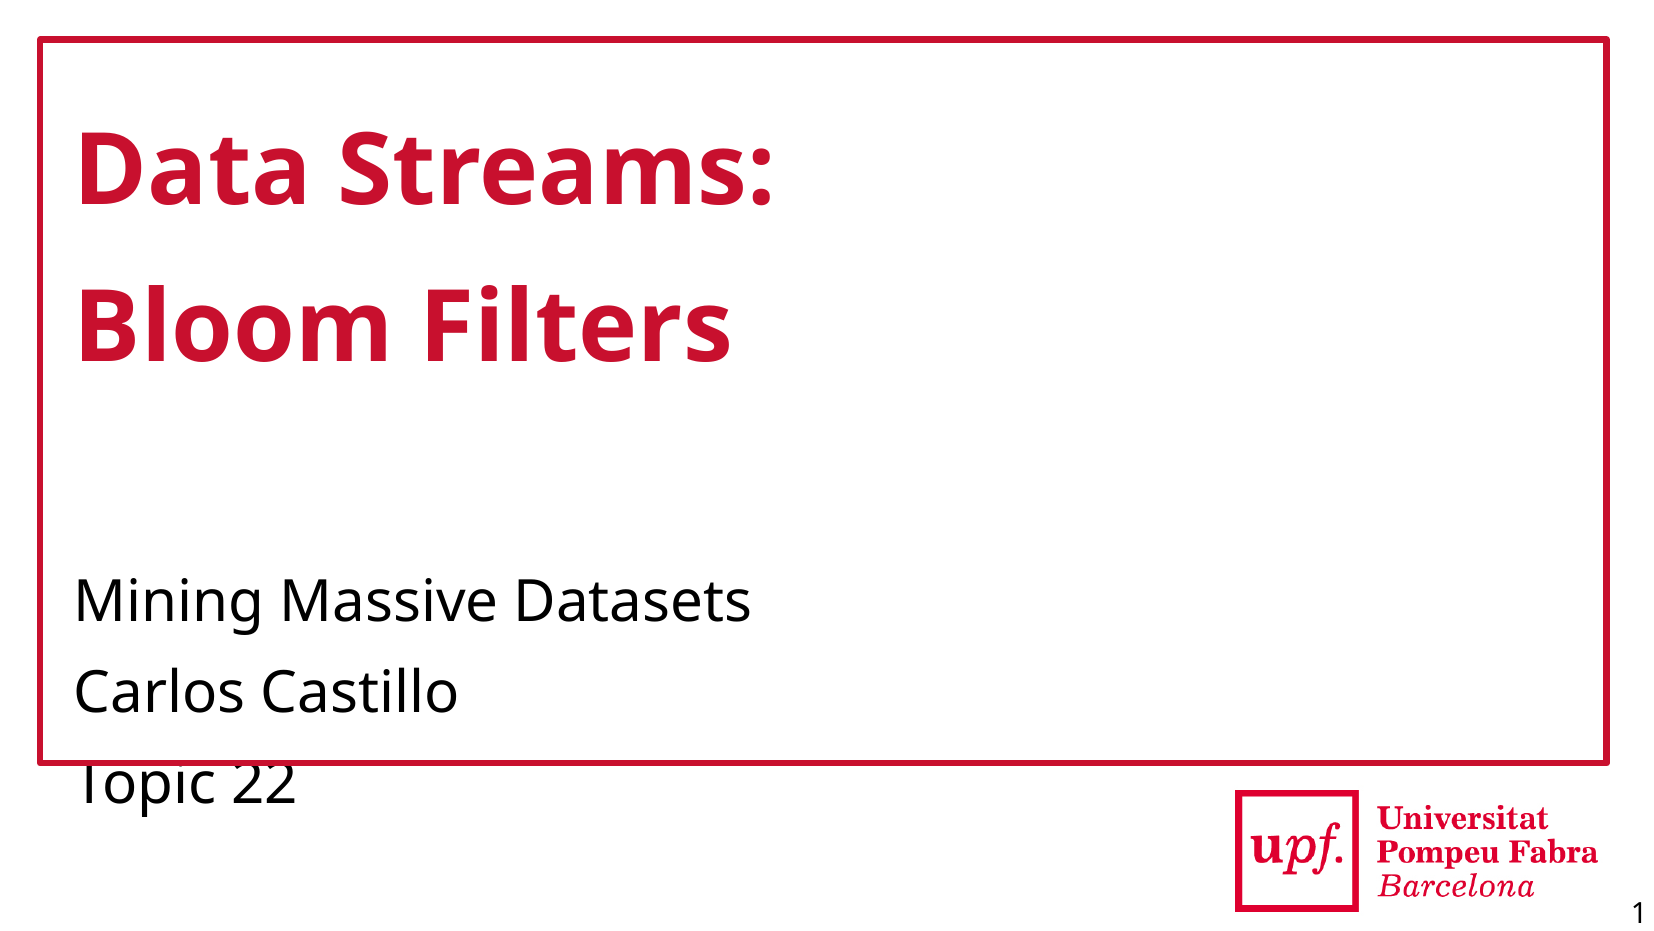

Data Streams:
Bloom Filters
Mining Massive Datasets
Carlos Castillo
Topic 22
1